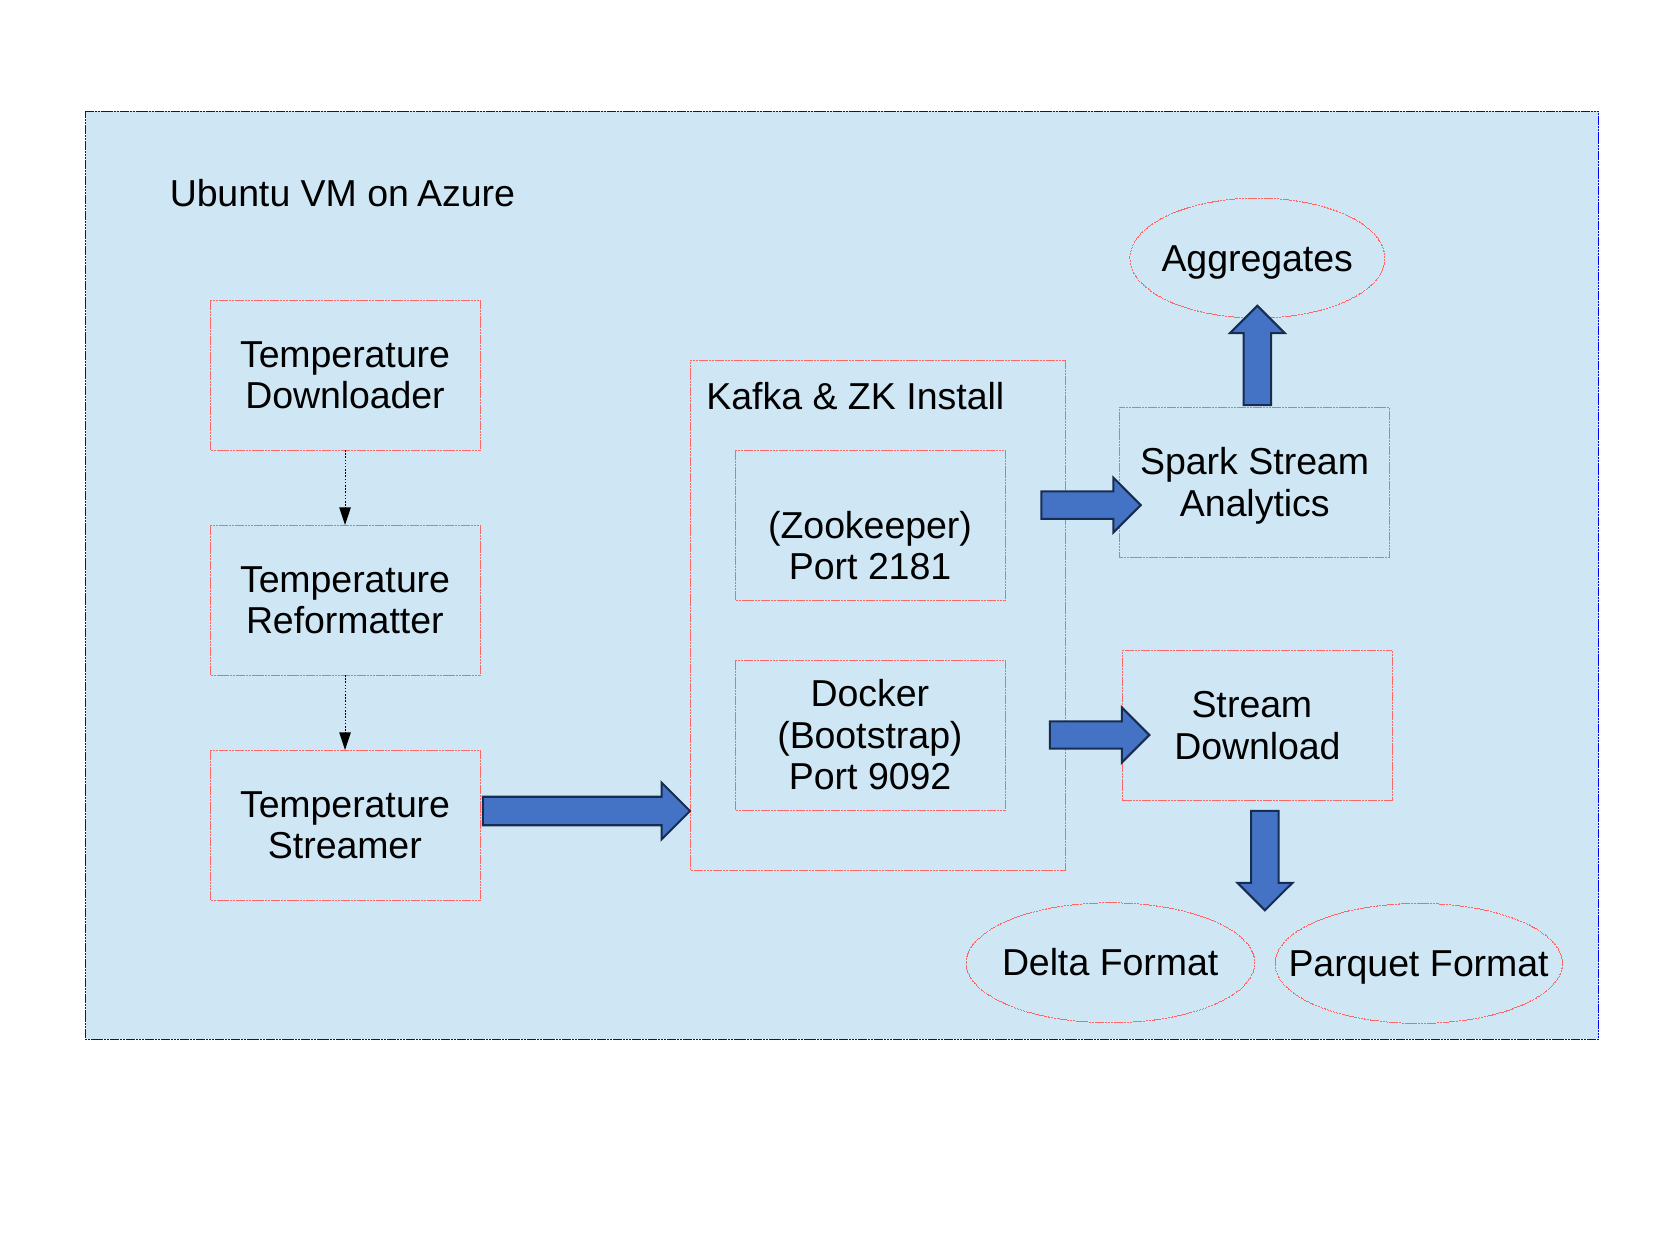

Ubuntu VM on Azure
Aggregates
Temperature
Downloader
Kafka & ZK Install
Spark Stream
Analytics
(Zookeeper)
Port 2181
Temperature
Reformatter
Stream
Download
Docker
(Bootstrap)
Port 9092
Temperature
Streamer
Delta Format
Parquet Format